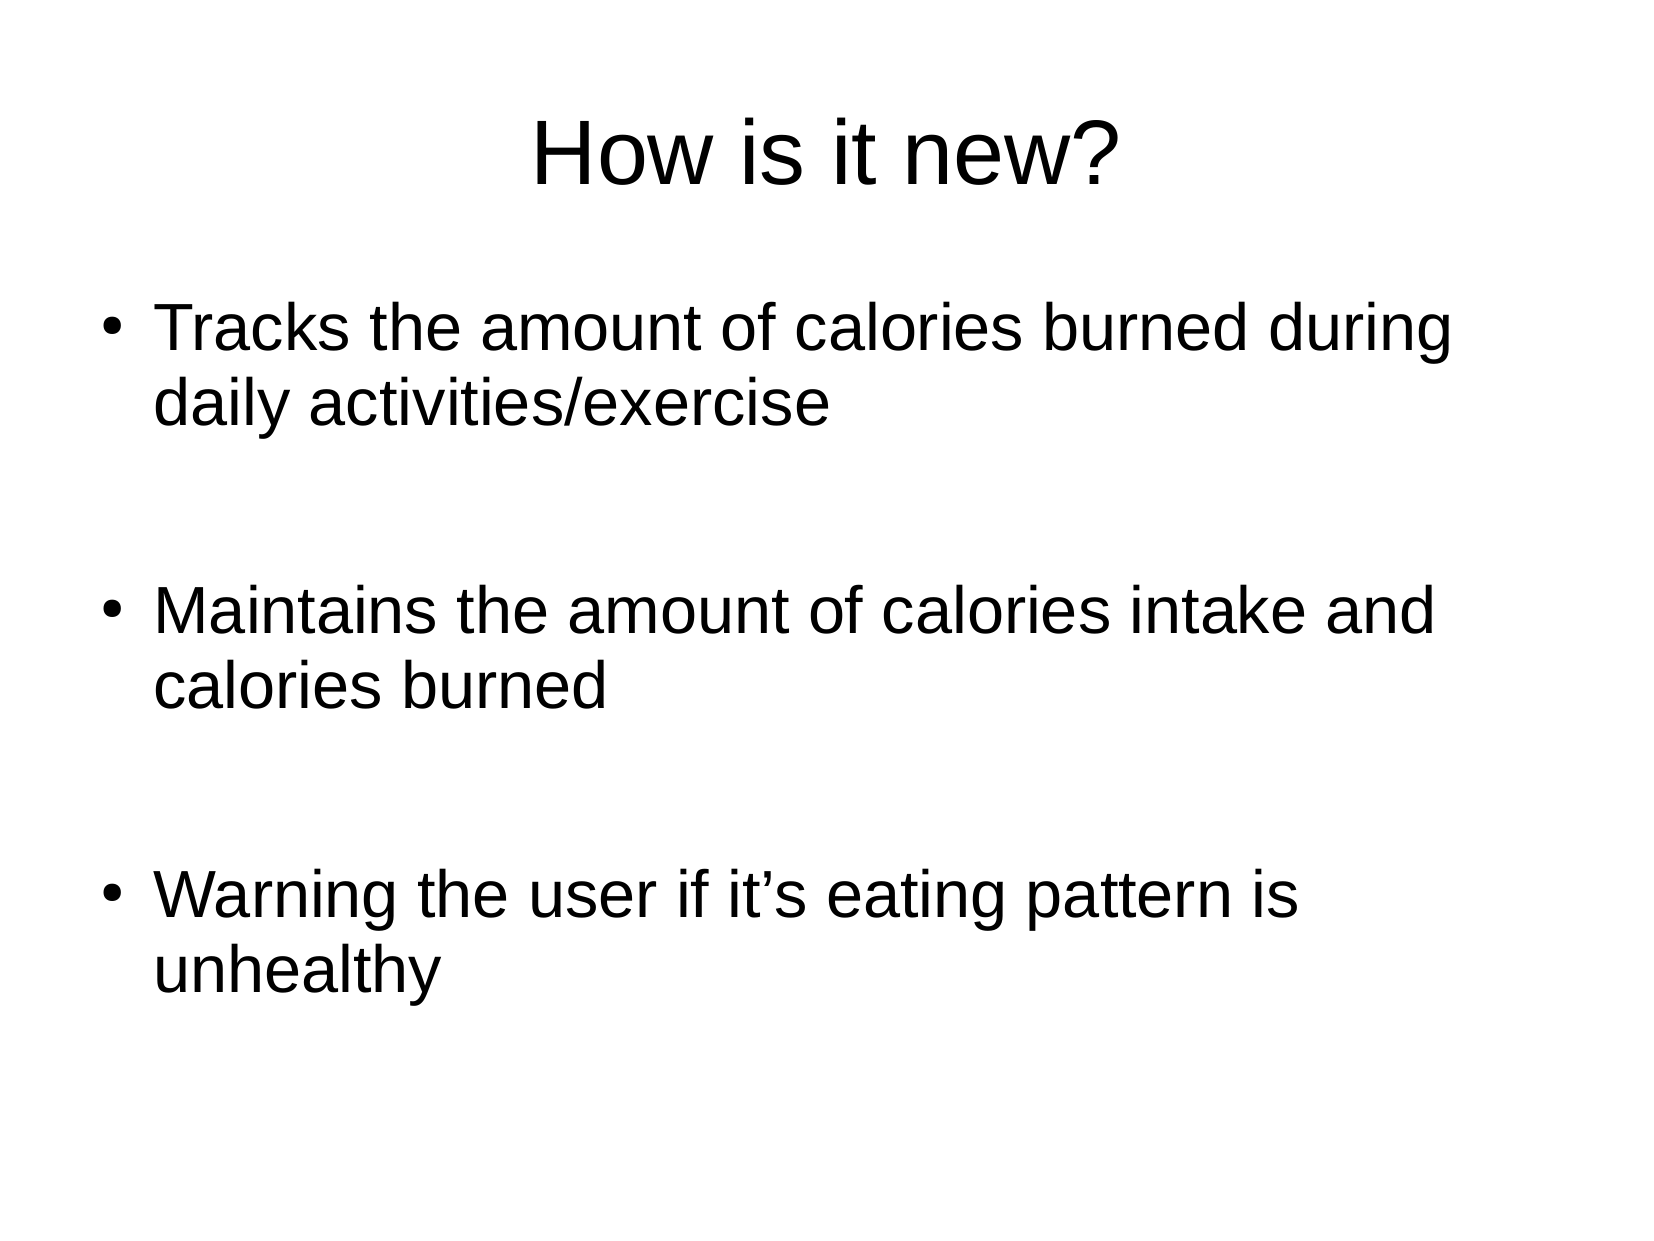

# How is it new?
Tracks the amount of calories burned during daily activities/exercise
Maintains the amount of calories intake and calories burned
Warning the user if it’s eating pattern is unhealthy